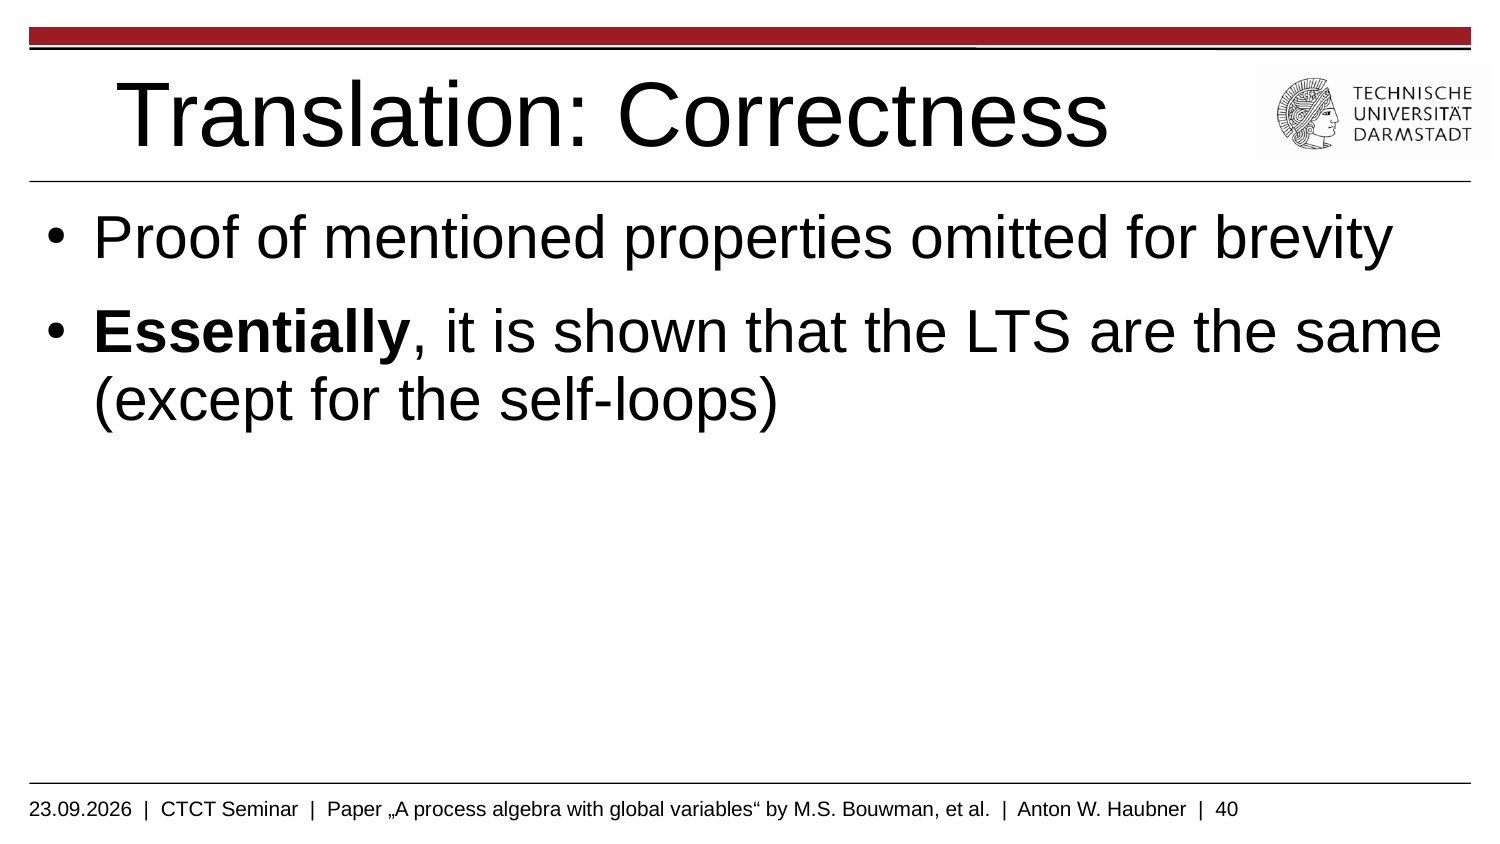

# Translation: Correctness
Proof of mentioned properties omitted for brevity
Essentially, it is shown that the LTS are the same
(except for the self-loops)